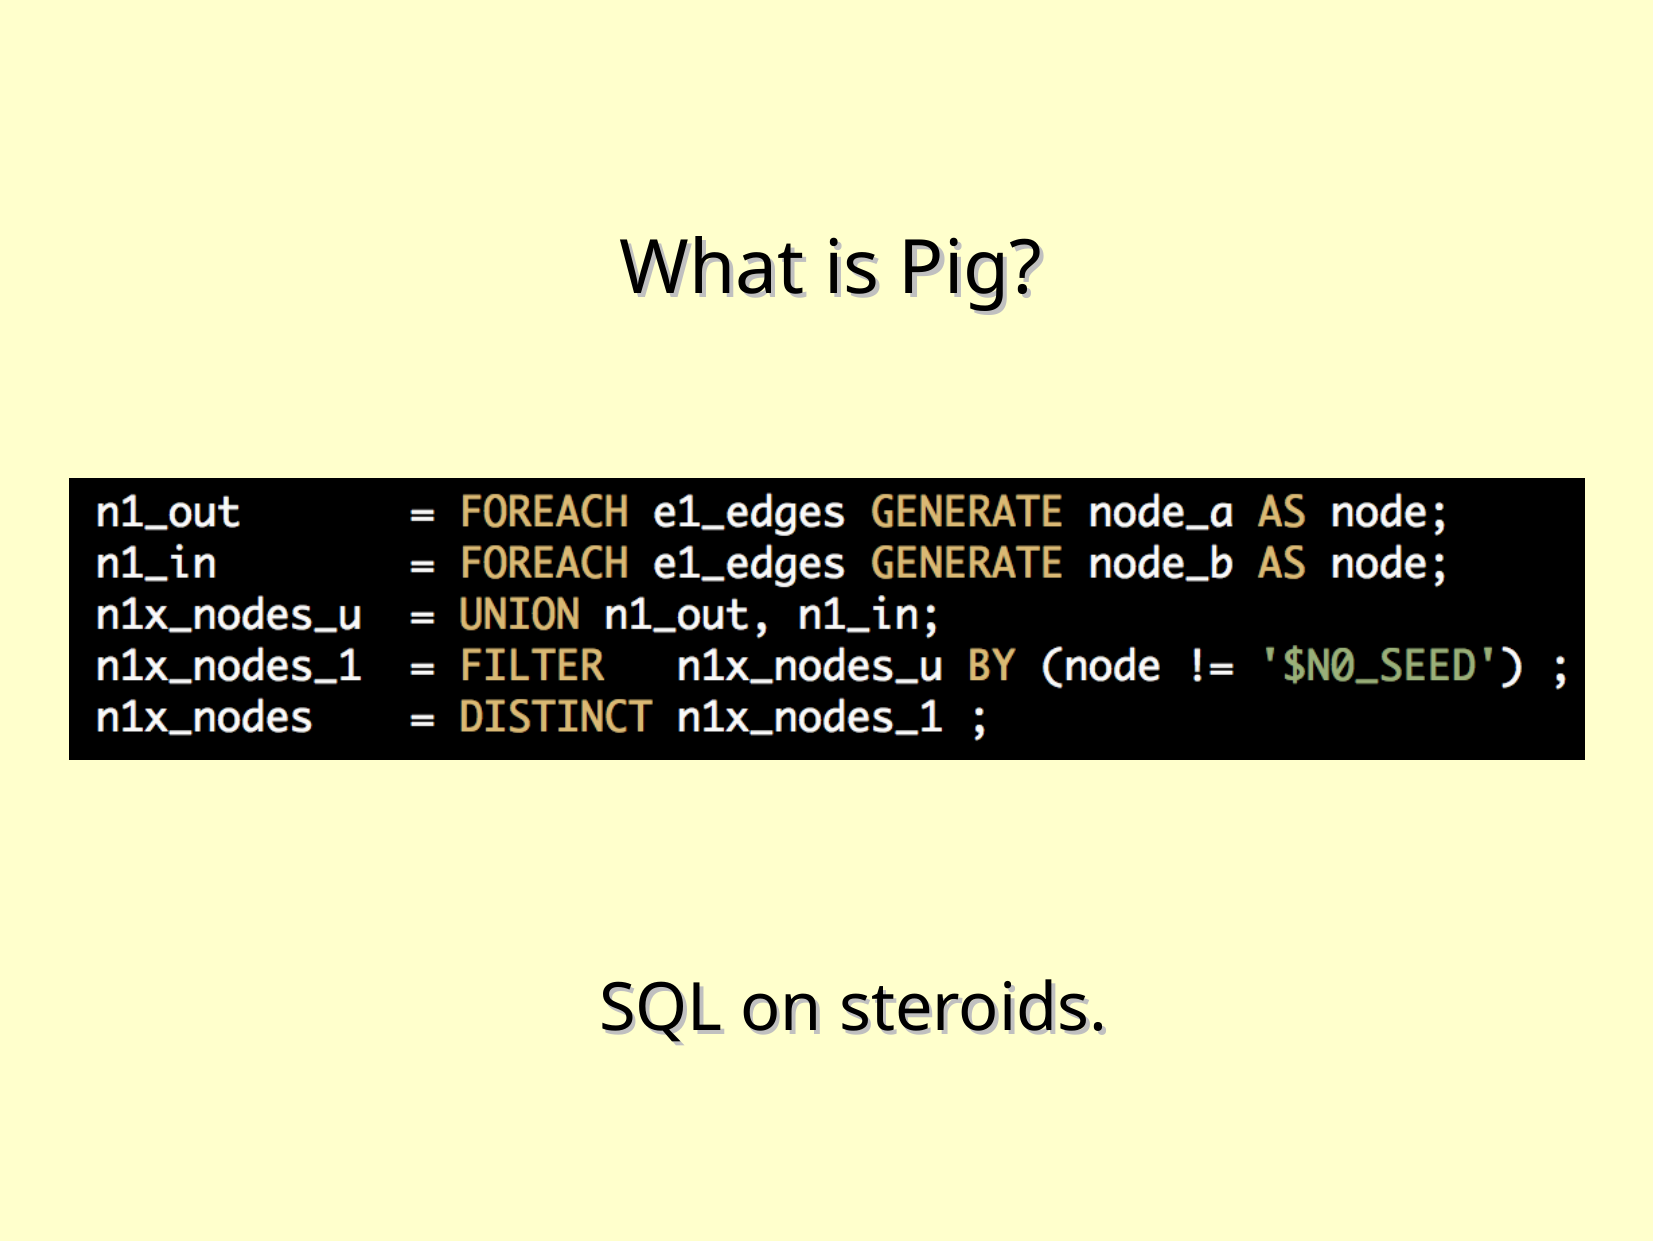

# What is Pig?
SQL on steroids.